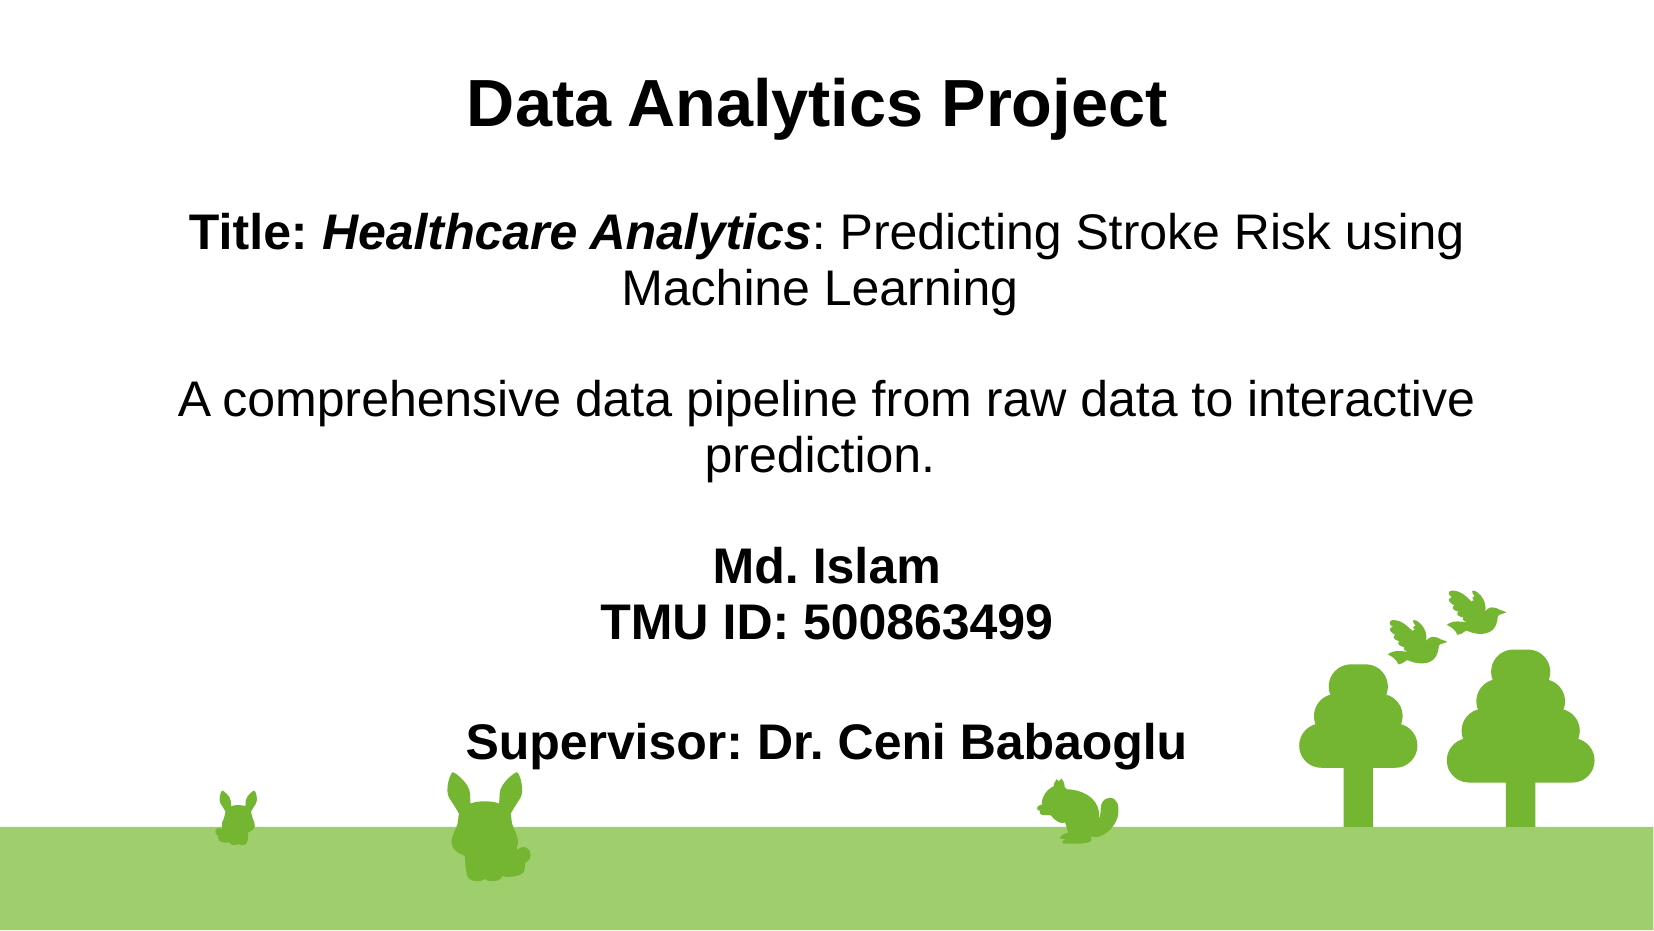

# Data Analytics Project
Title: Healthcare Analytics: Predicting Stroke Risk using Machine Learning
A comprehensive data pipeline from raw data to interactive prediction.
Md. Islam
TMU ID: 500863499
Supervisor: Dr. Ceni Babaoglu